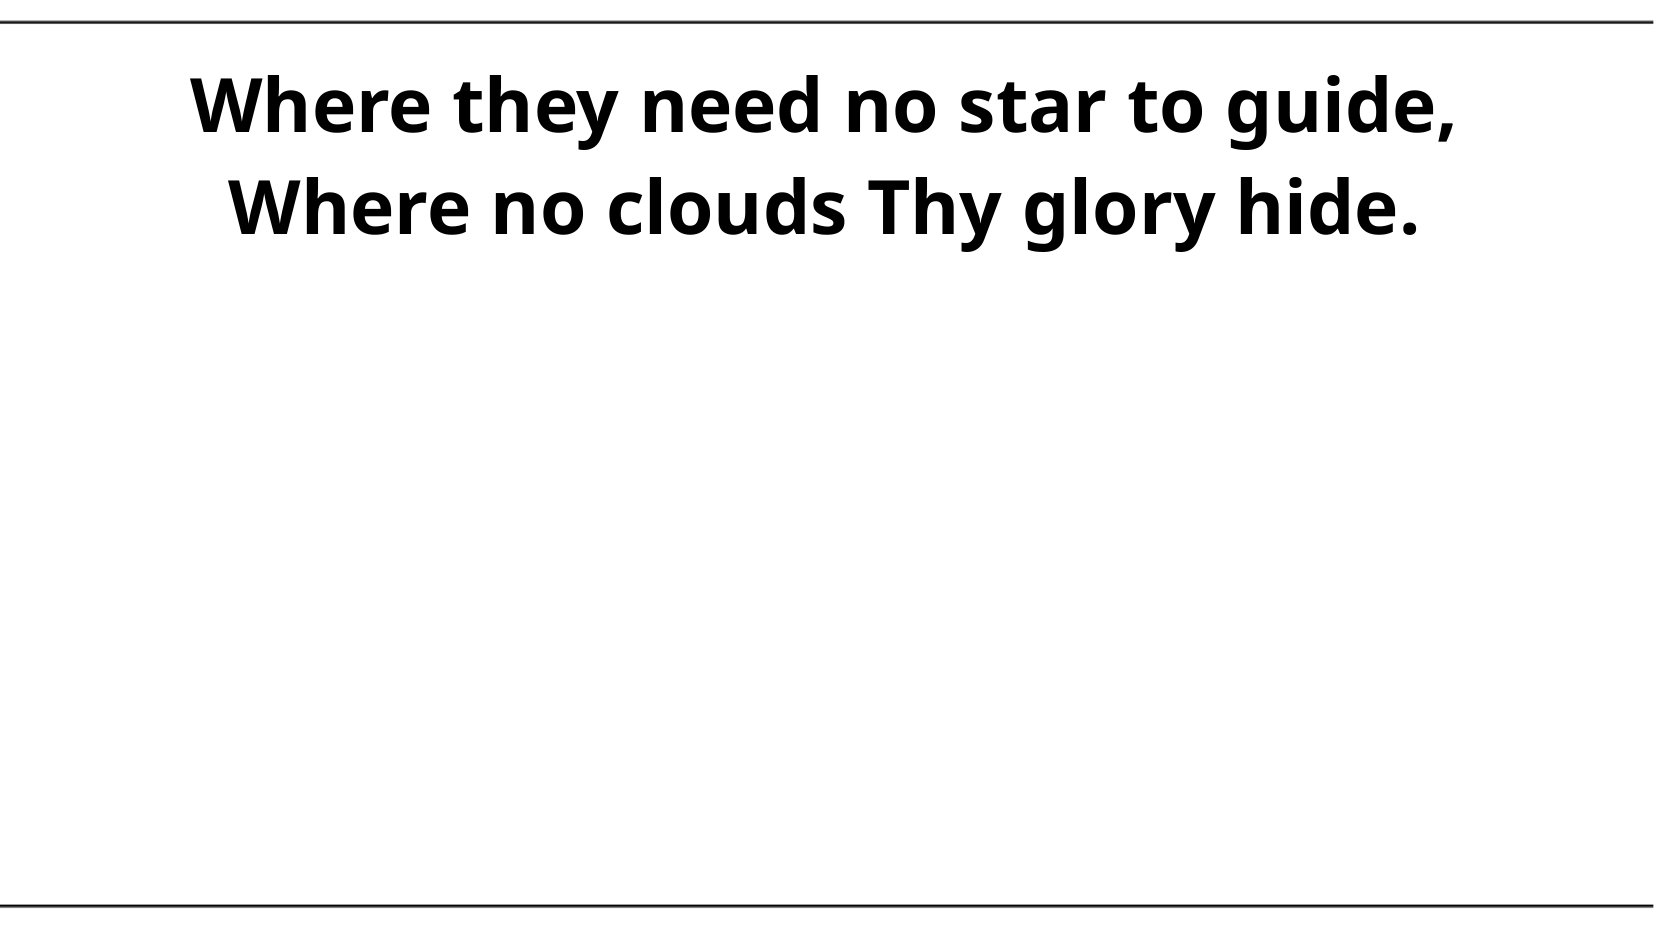

Where they need no star to guide,
Where no clouds Thy glory hide.